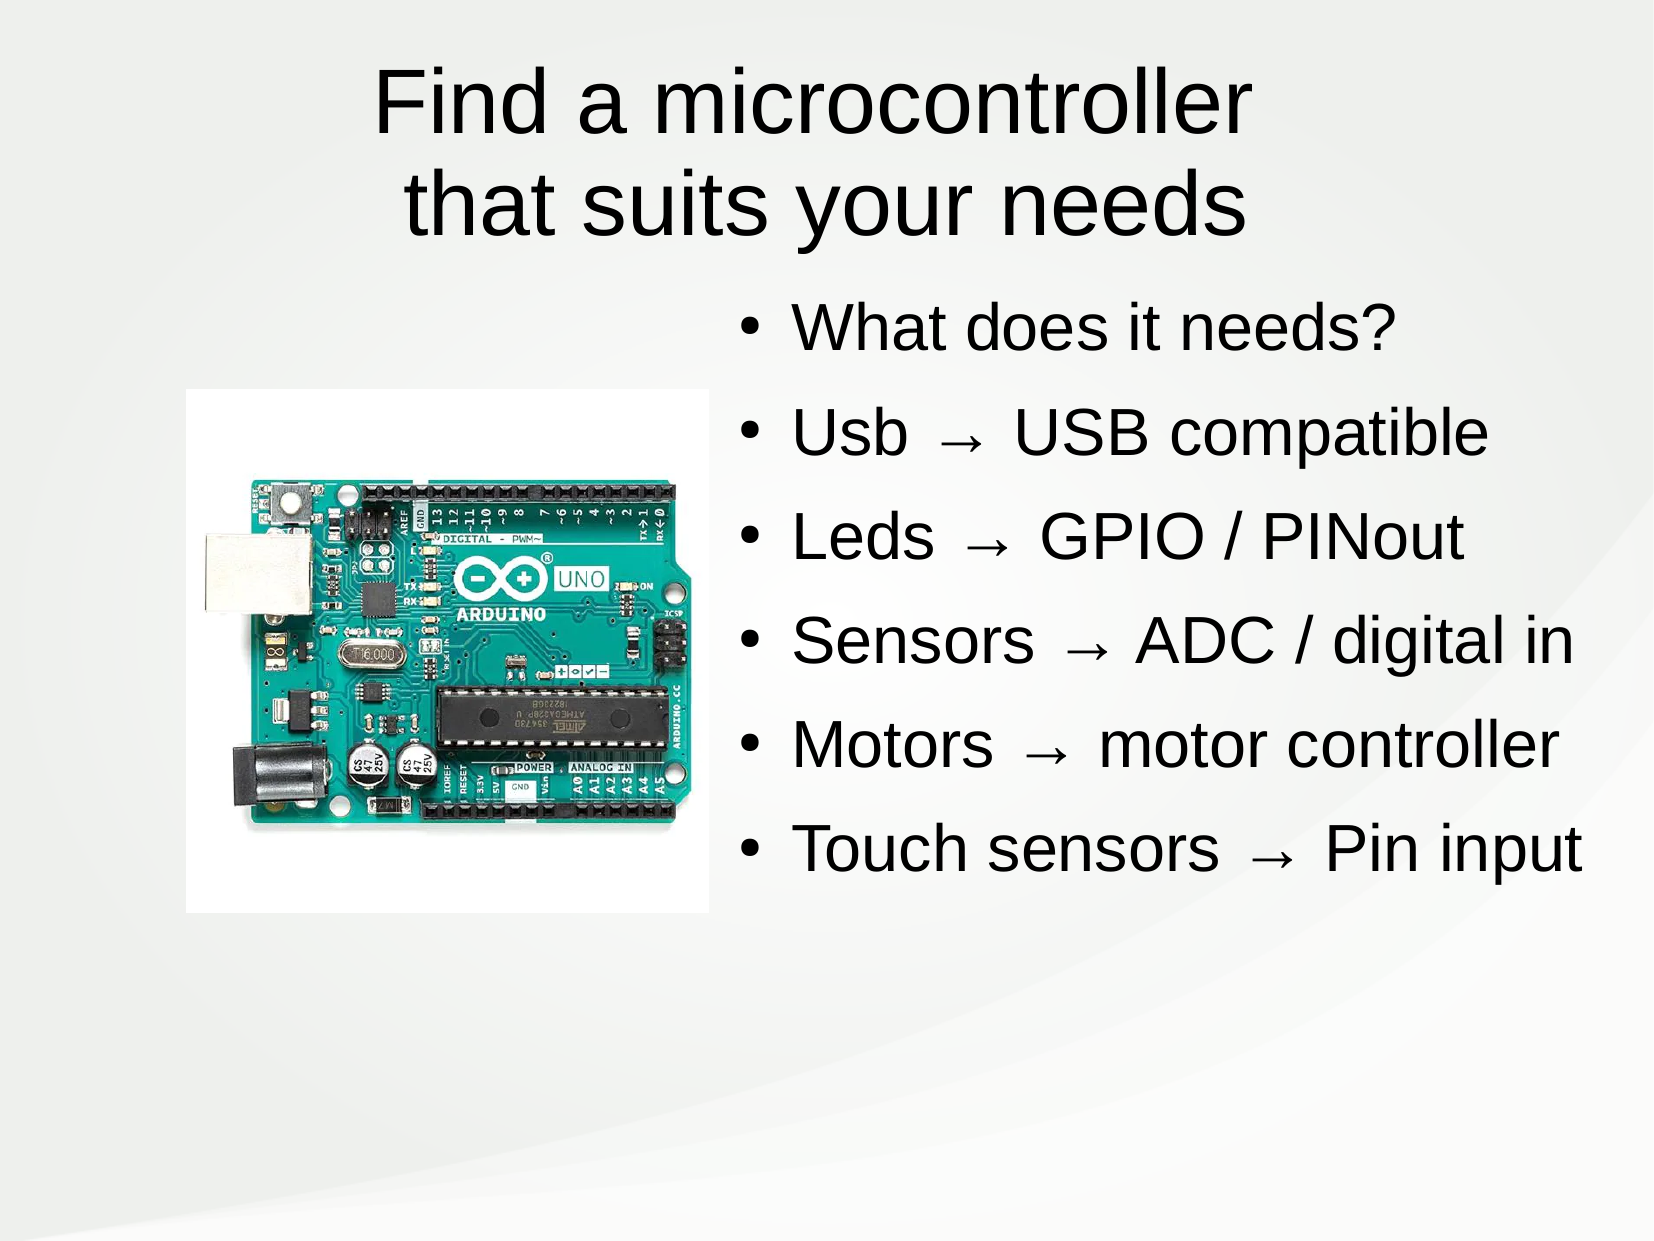

Find a microcontroller
that suits your needs
# What does it needs?
Usb → USB compatible
Leds → GPIO / PINout
Sensors → ADC / digital in
Motors → motor controller
Touch sensors → Pin input